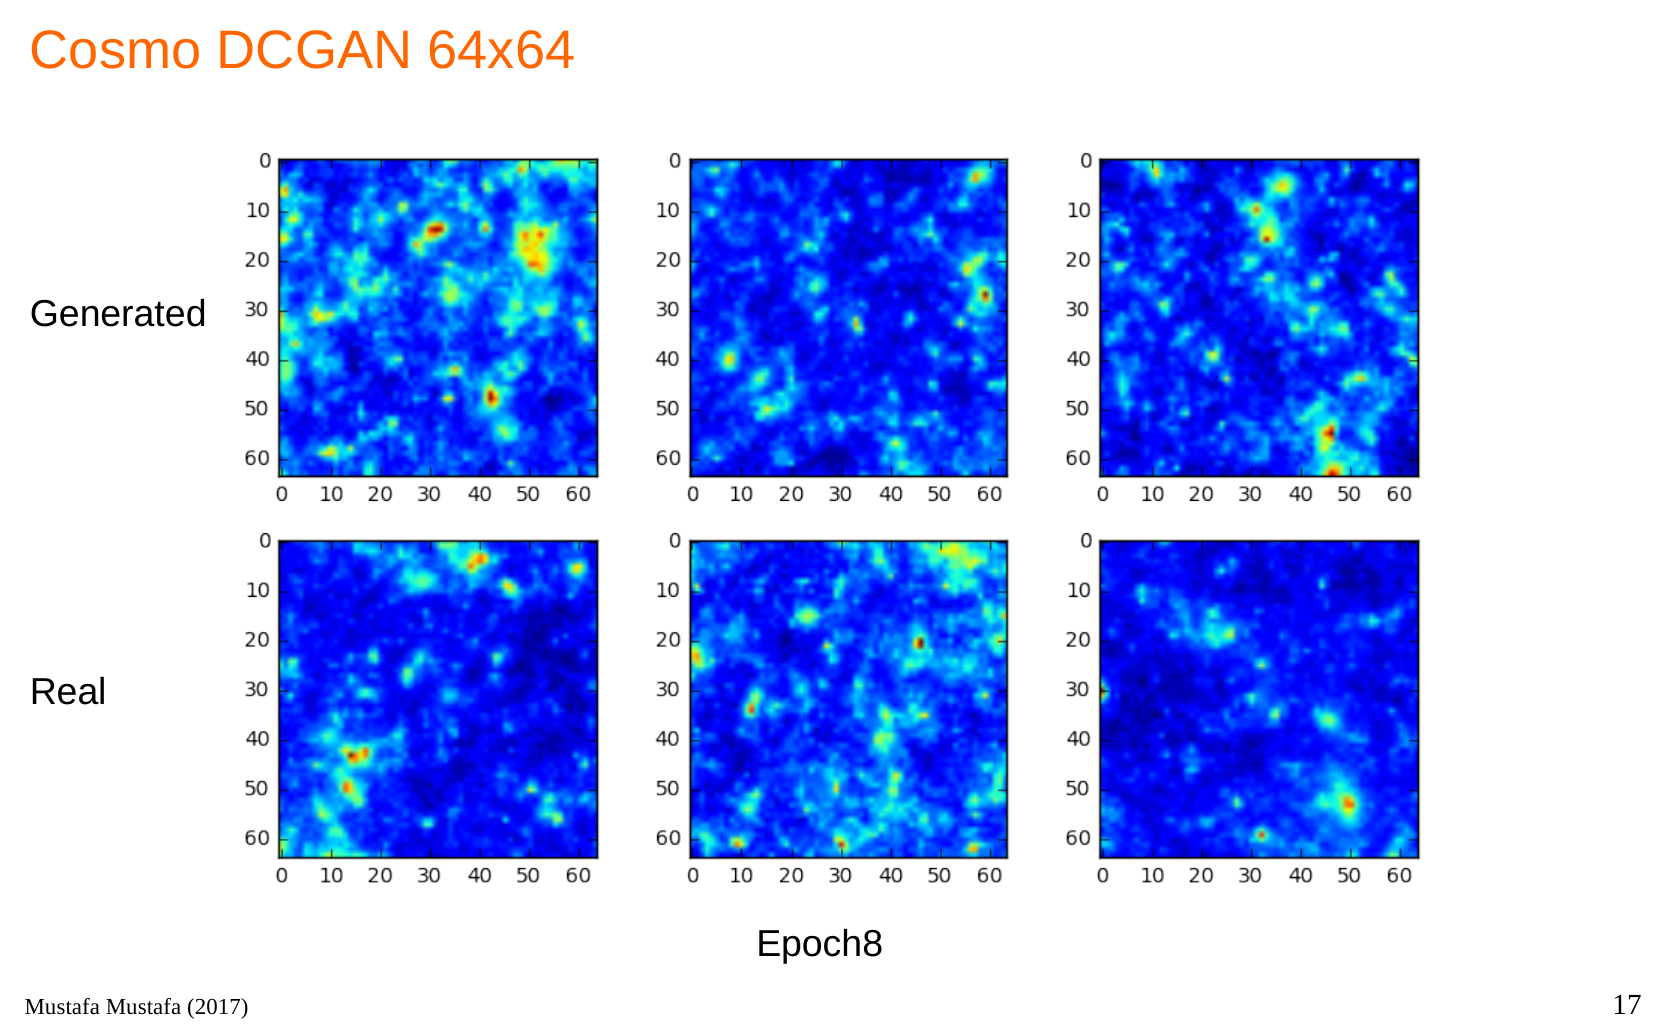

# Cosmo DCGAN 64x64
Generated
Real
Epoch8
17
Mustafa Mustafa (2017)